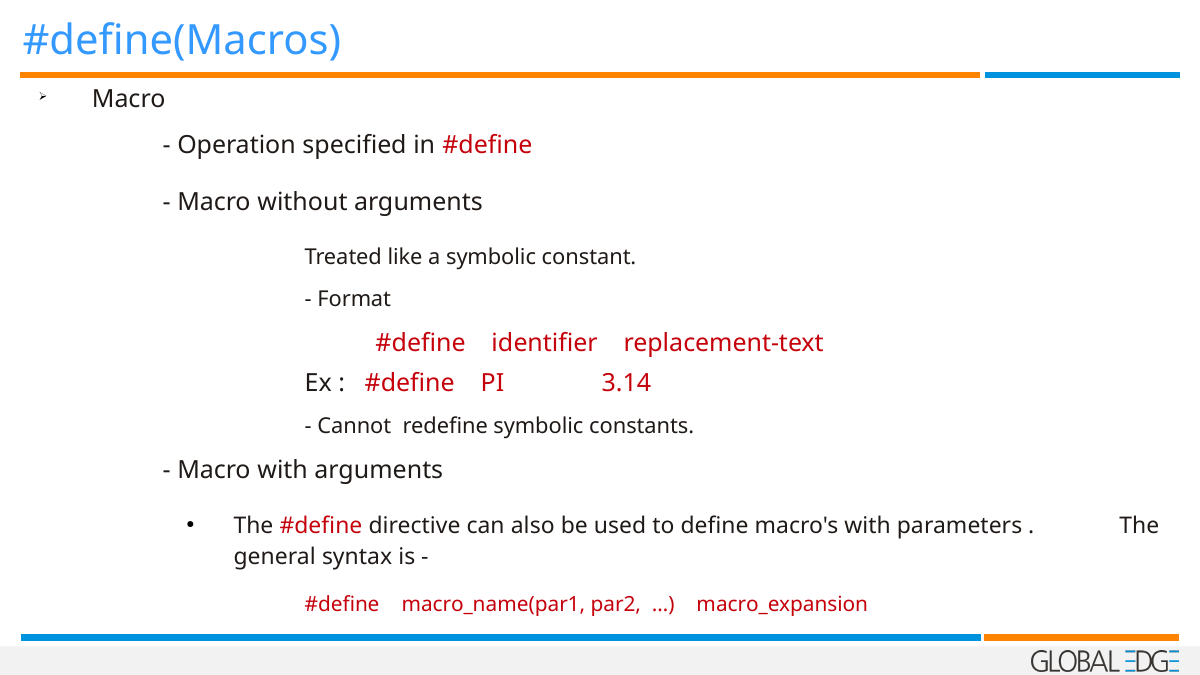

# #define(Macros)
Macro
- Operation specified in #define
- Macro without arguments
Treated like a symbolic constant.
- Format
#define identifier replacement-text
Ex : #define PI 3.14
- Cannot redefine symbolic constants.
- Macro with arguments
The #define directive can also be used to define macro's with parameters . 		The general syntax is -
#define macro_name(par1, par2, …) macro_expansion